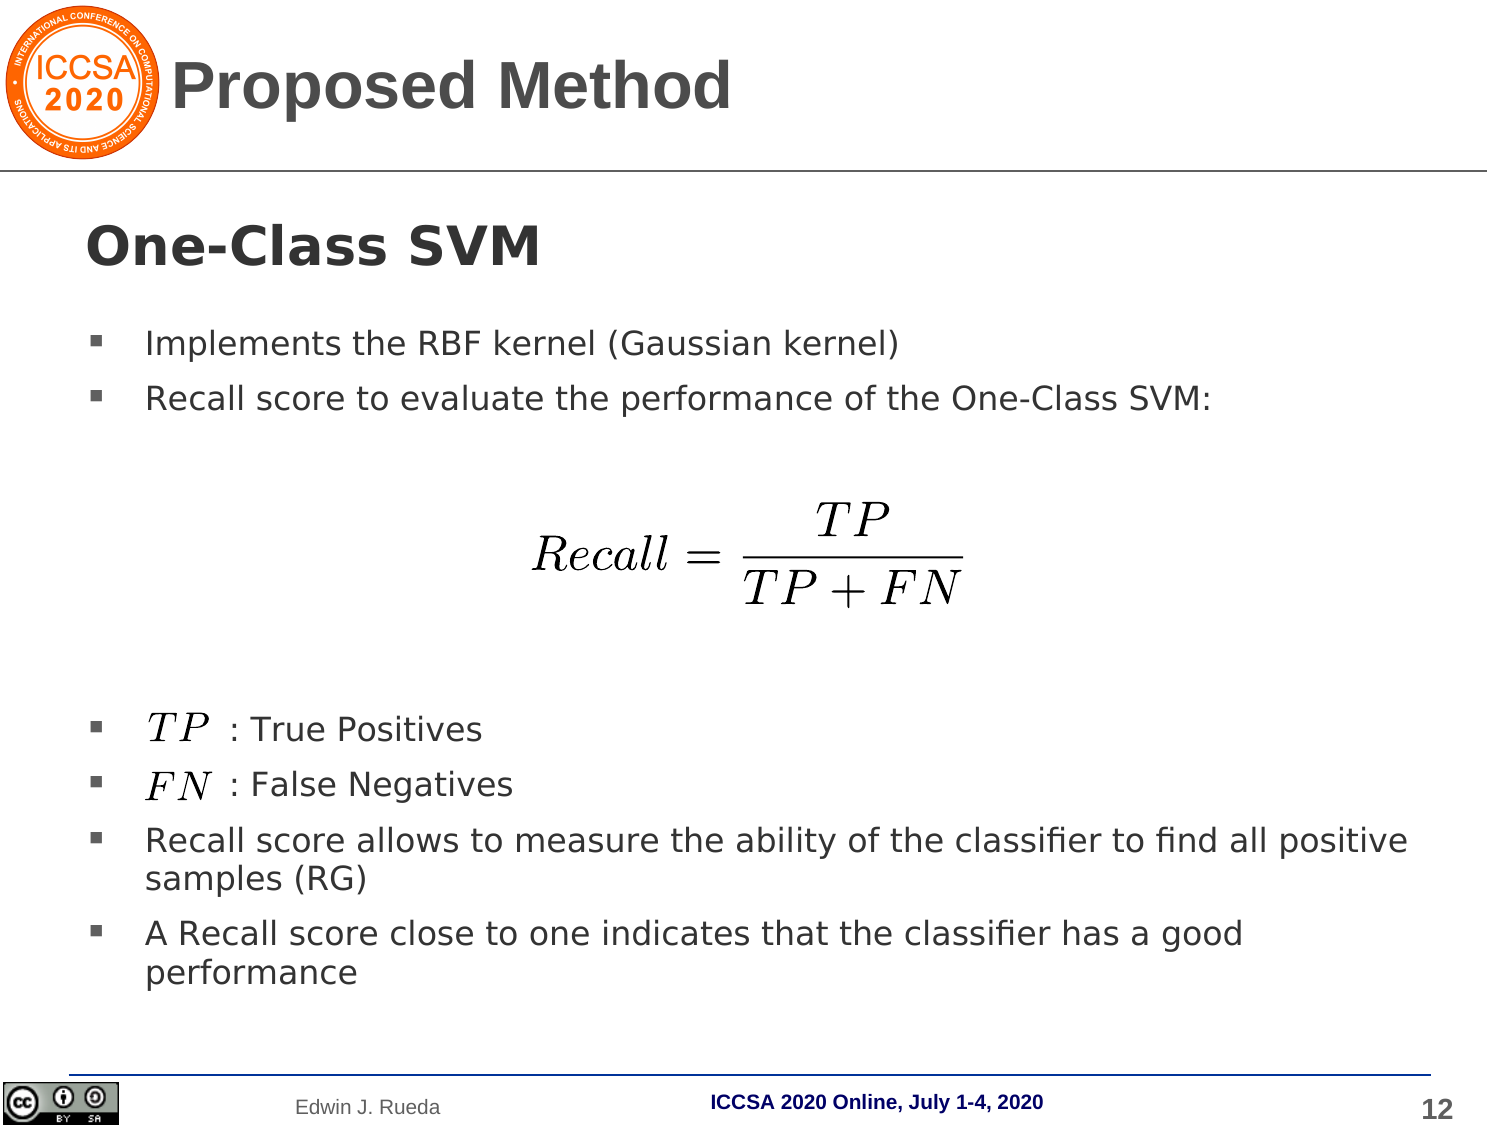

# Proposed Method
One-Class SVM
Implements the RBF kernel (Gaussian kernel)
Recall score to evaluate the performance of the One-Class SVM:
 : True Positives
 : False Negatives
Recall score allows to measure the ability of the classifier to find all positive samples (RG)
A Recall score close to one indicates that the classifier has a good performance